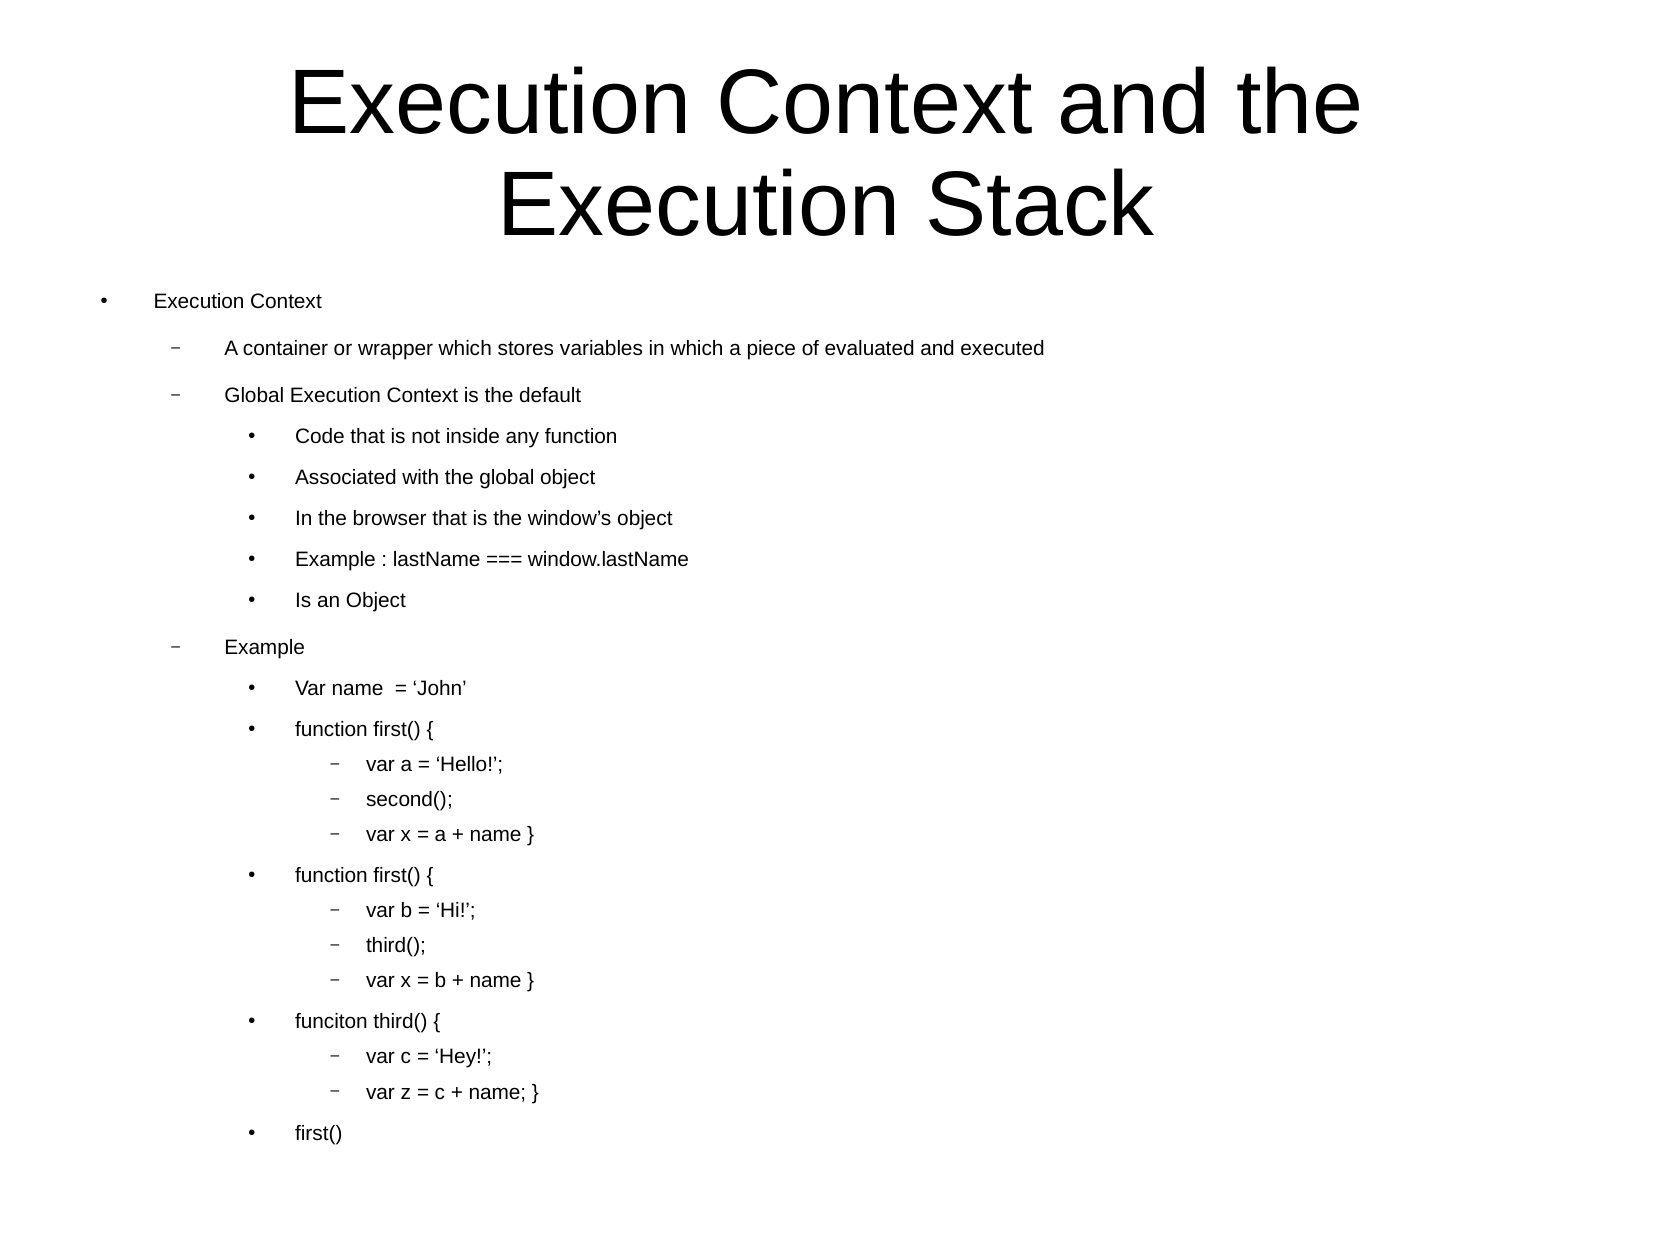

# Execution Context and the Execution Stack
Execution Context
A container or wrapper which stores variables in which a piece of evaluated and executed
Global Execution Context is the default
Code that is not inside any function
Associated with the global object
In the browser that is the window’s object
Example : lastName === window.lastName
Is an Object
Example
Var name = ‘John’
function first() {
var a = ‘Hello!’;
second();
var x = a + name }
function first() {
var b = ‘Hi!’;
third();
var x = b + name }
funciton third() {
var c = ‘Hey!’;
var z = c + name; }
first()